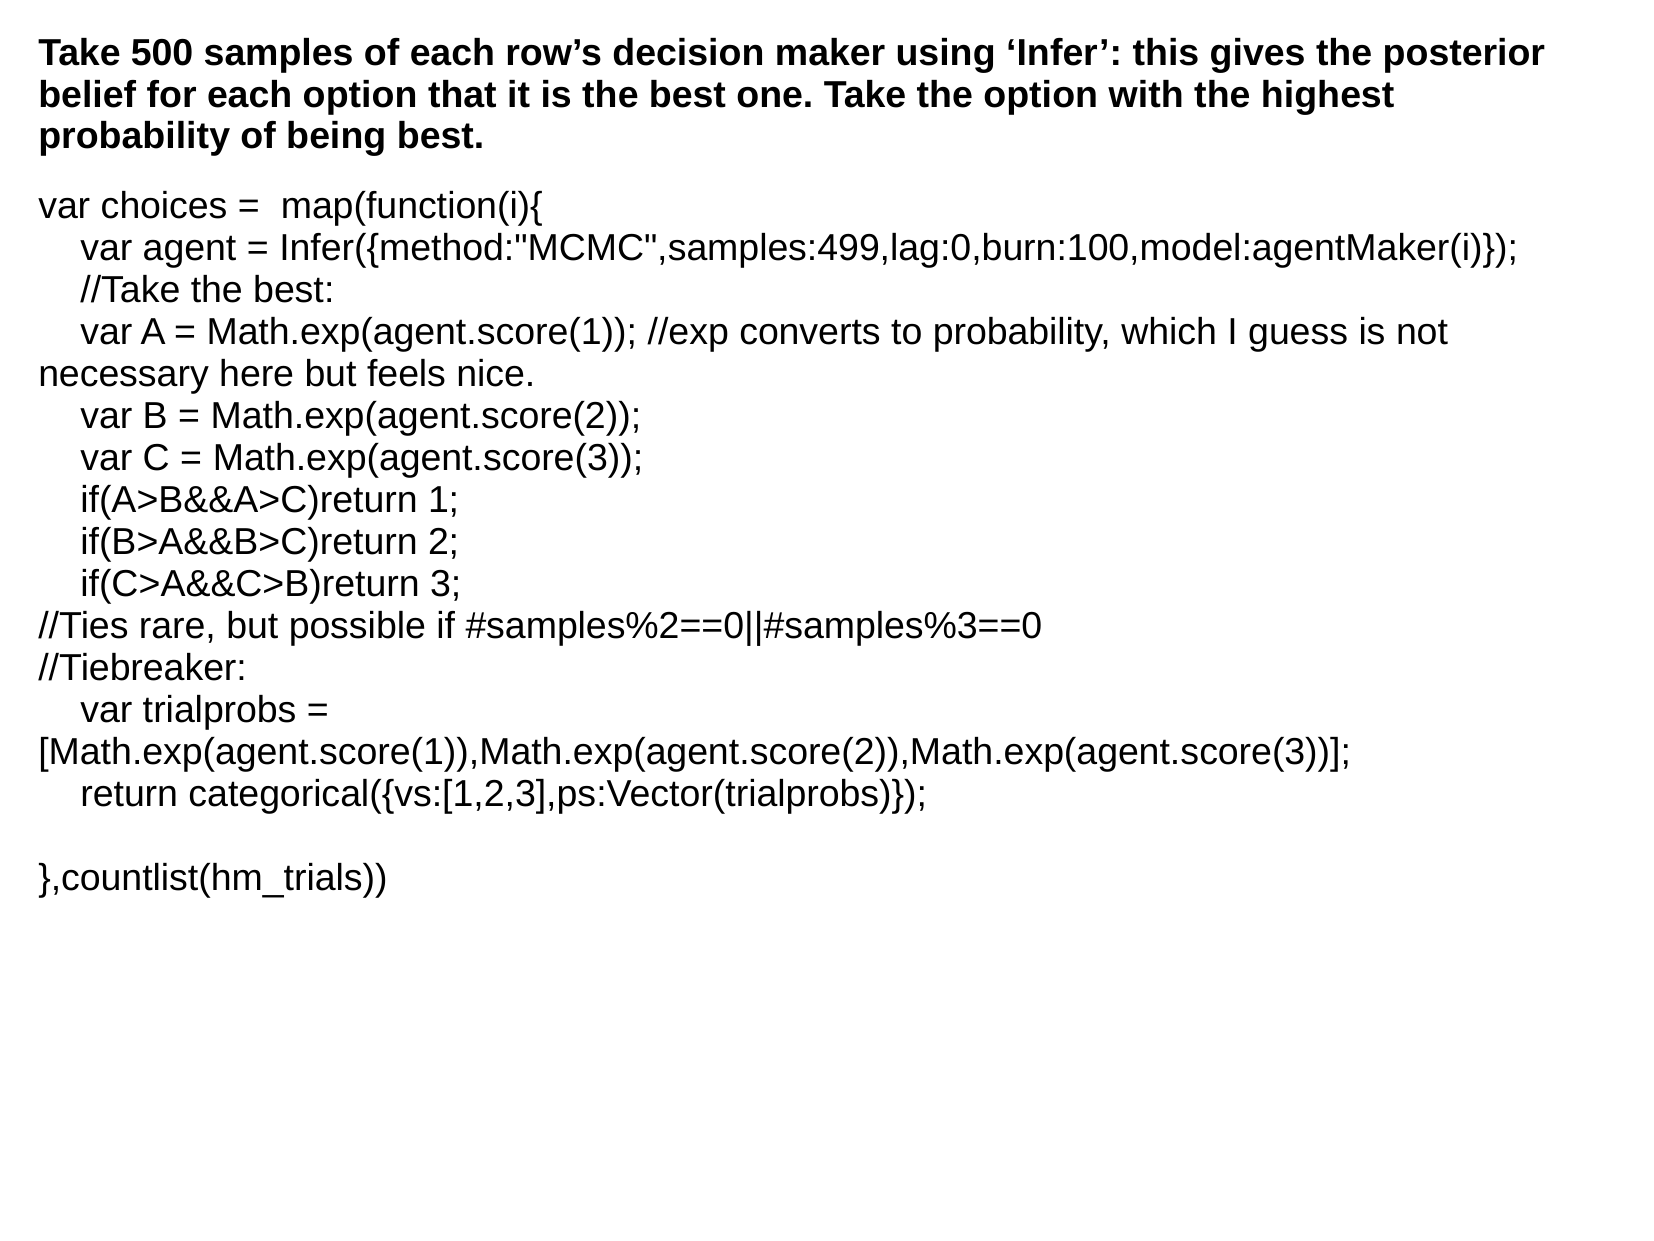

Take 500 samples of each row’s decision maker using ‘Infer’: this gives the posterior belief for each option that it is the best one. Take the option with the highest probability of being best.
var choices = map(function(i){
 var agent = Infer({method:"MCMC",samples:499,lag:0,burn:100,model:agentMaker(i)});
 //Take the best:
 var A = Math.exp(agent.score(1)); //exp converts to probability, which I guess is not necessary here but feels nice.
 var B = Math.exp(agent.score(2));
 var C = Math.exp(agent.score(3));
 if(A>B&&A>C)return 1;
 if(B>A&&B>C)return 2;
 if(C>A&&C>B)return 3;
//Ties rare, but possible if #samples%2==0||#samples%3==0
//Tiebreaker:
 var trialprobs = [Math.exp(agent.score(1)),Math.exp(agent.score(2)),Math.exp(agent.score(3))];
 return categorical({vs:[1,2,3],ps:Vector(trialprobs)});
},countlist(hm_trials))